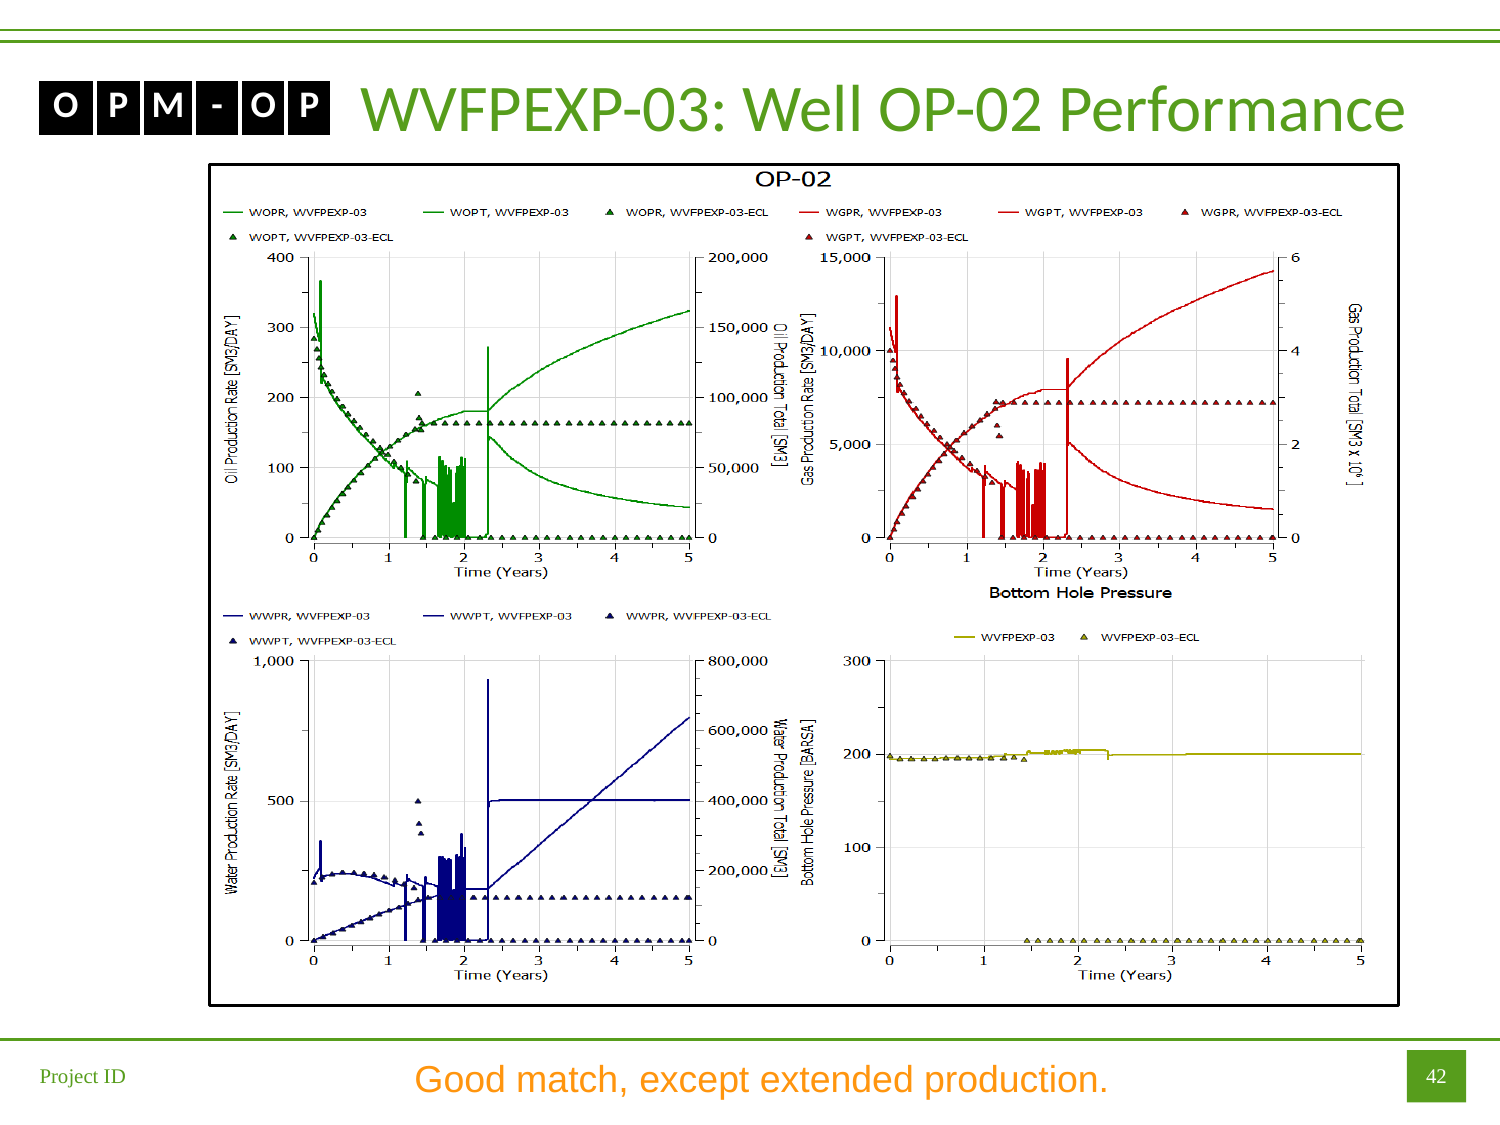

# WVFPEXP-03: Well OP-02 Performance
Project ID
42
Good match, except extended production.